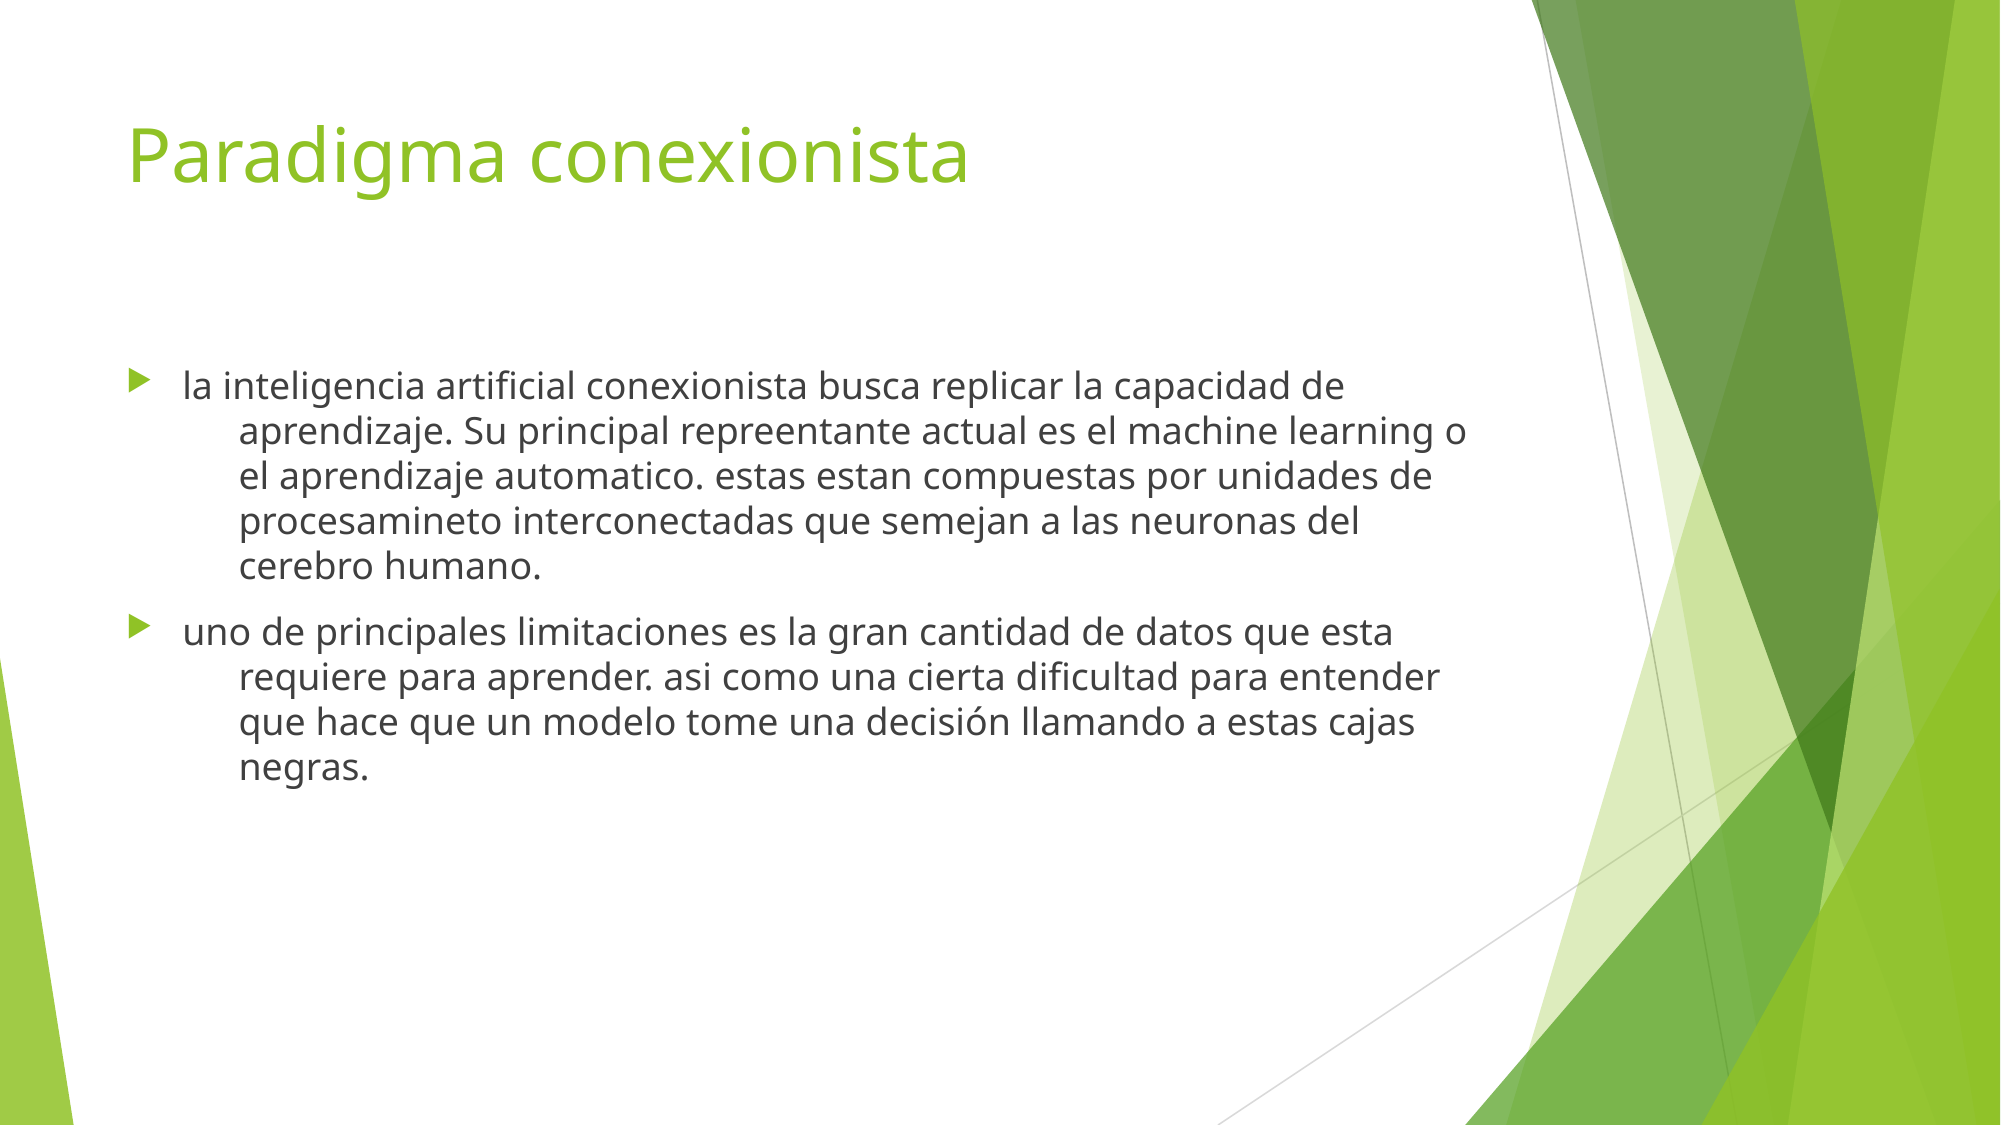

# Paradigma conexionista
la inteligencia artificial conexionista busca replicar la capacidad de aprendizaje. Su principal repreentante actual es el machine learning o el aprendizaje automatico. estas estan compuestas por unidades de procesamineto interconectadas que semejan a las neuronas del cerebro humano.
uno de principales limitaciones es la gran cantidad de datos que esta requiere para aprender. asi como una cierta dificultad para entender que hace que un modelo tome una decisión llamando a estas cajas negras.